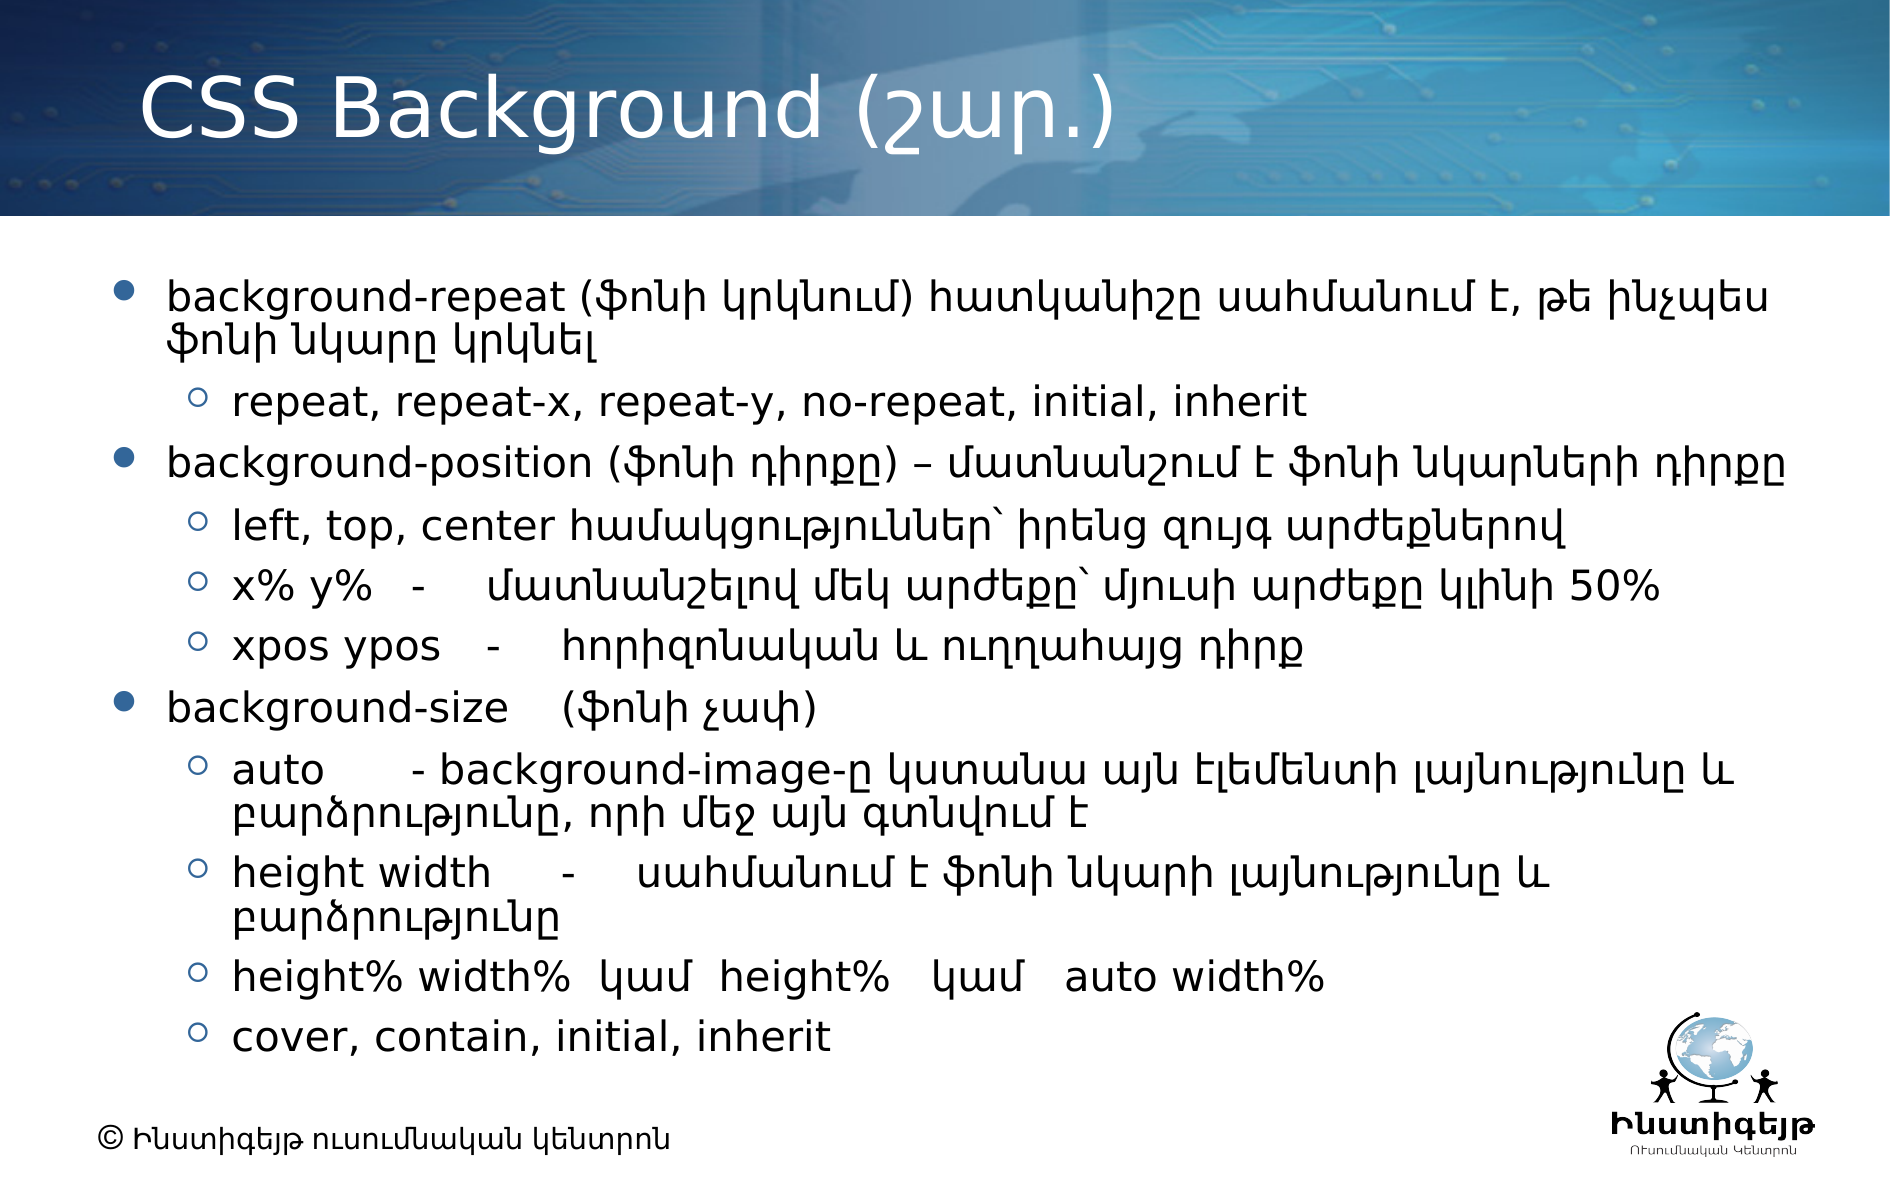

CSS Background (շար.)
# background-repeat (ֆոնի կրկնում) հատկանիշը սահմանում է, թե ինչպես ֆոնի նկարը կրկնել
repeat, repeat-x, repeat-y, no-repeat, initial, inherit
background-position (ֆոնի դիրքը) – մատնանշում է ֆոնի նկարների դիրքը
left, top, center համակցություններ՝ իրենց զույգ արժեքներով
x% y% 	-	մատնանշելով մեկ արժեքը՝ մյուսի արժեքը կլինի 50%
xpos ypos	-	հորիզոնական և ուղղահայց դիրք
background-size	(ֆոնի չափ)
auto		- background-image-ը կստանա այն էլեմենտի լայնությունը և բարձրությունը, որի մեջ այն գտնվում է
height width	-	սահմանում է ֆոնի նկարի լայնությունը և բարձրությունը
height% width% կամ height% կամ auto width%
cover, contain, initial, inherit